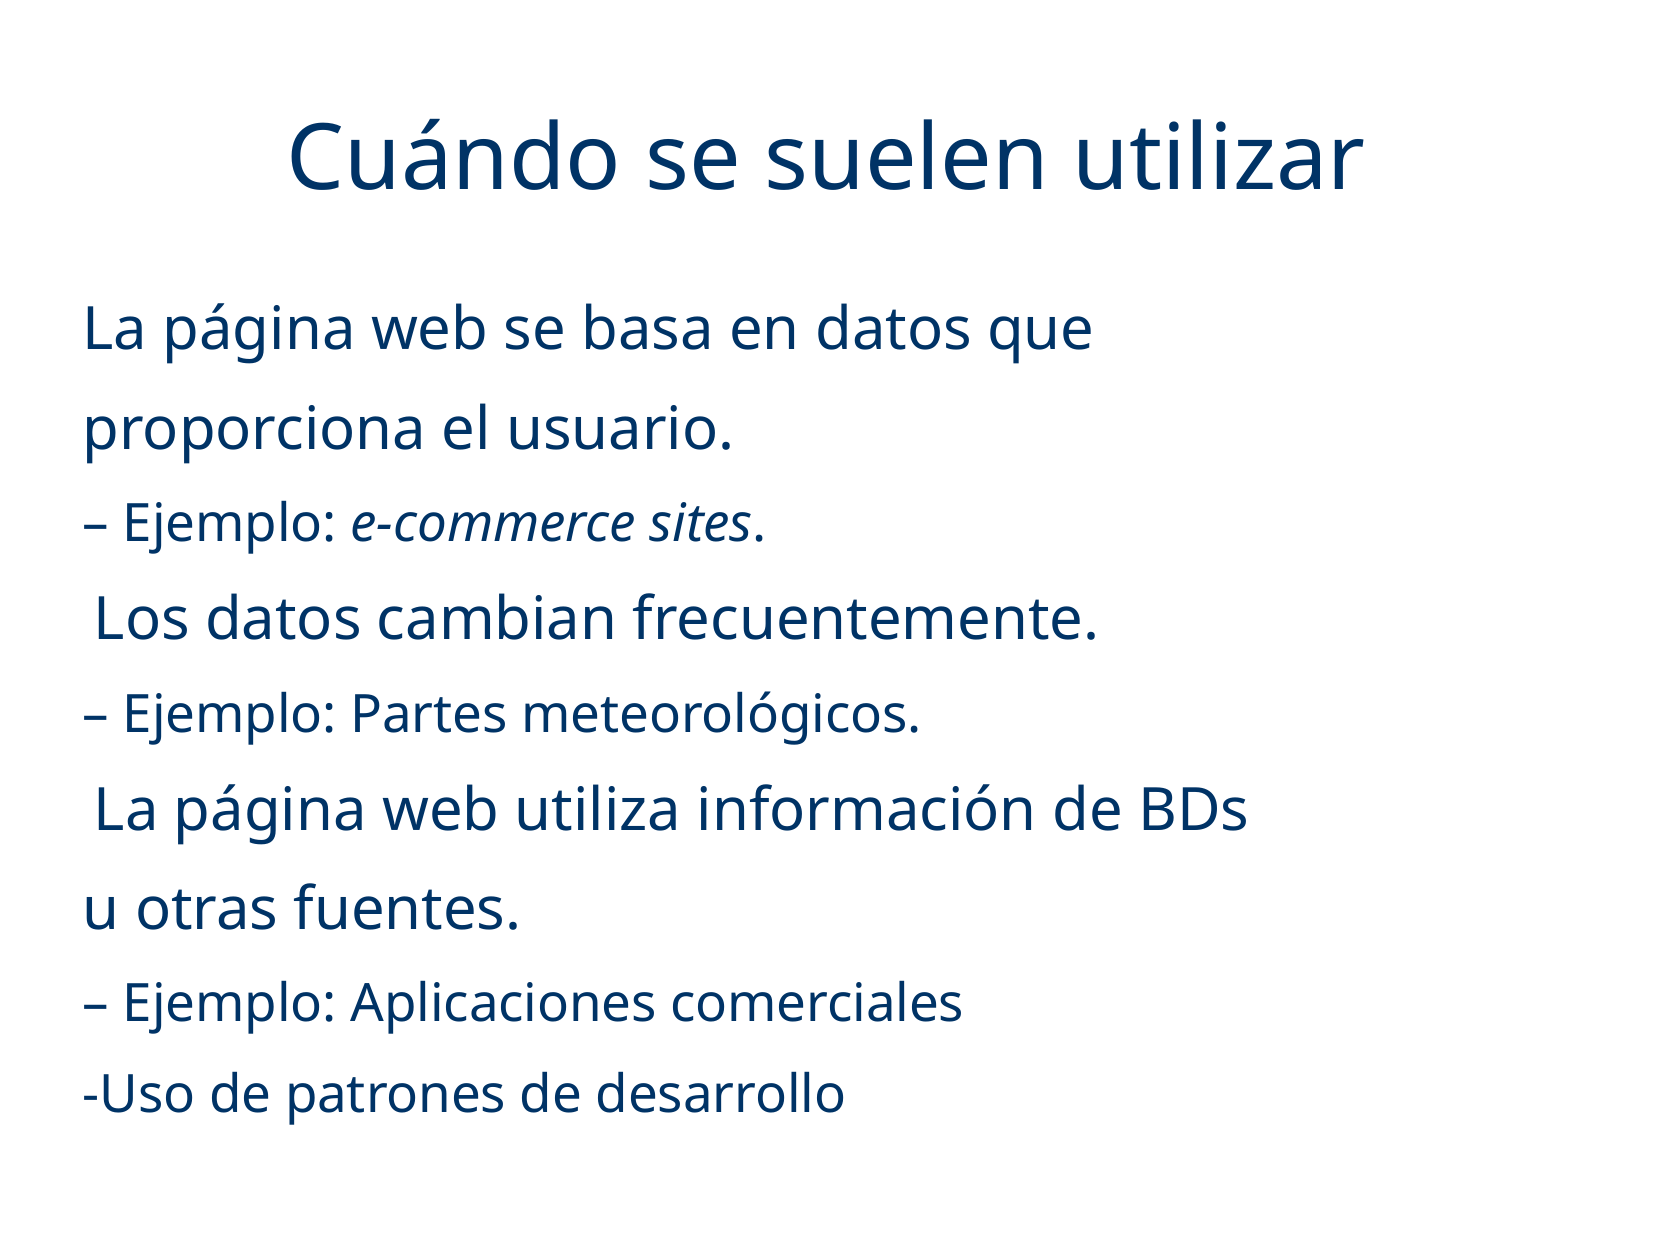

# Cuándo se suelen utilizar
La página web se basa en datos que
proporciona el usuario.
– Ejemplo: e-commerce sites.
 Los datos cambian frecuentemente.
– Ejemplo: Partes meteorológicos.
 La página web utiliza información de BDs
u otras fuentes.
– Ejemplo: Aplicaciones comerciales
-Uso de patrones de desarrollo